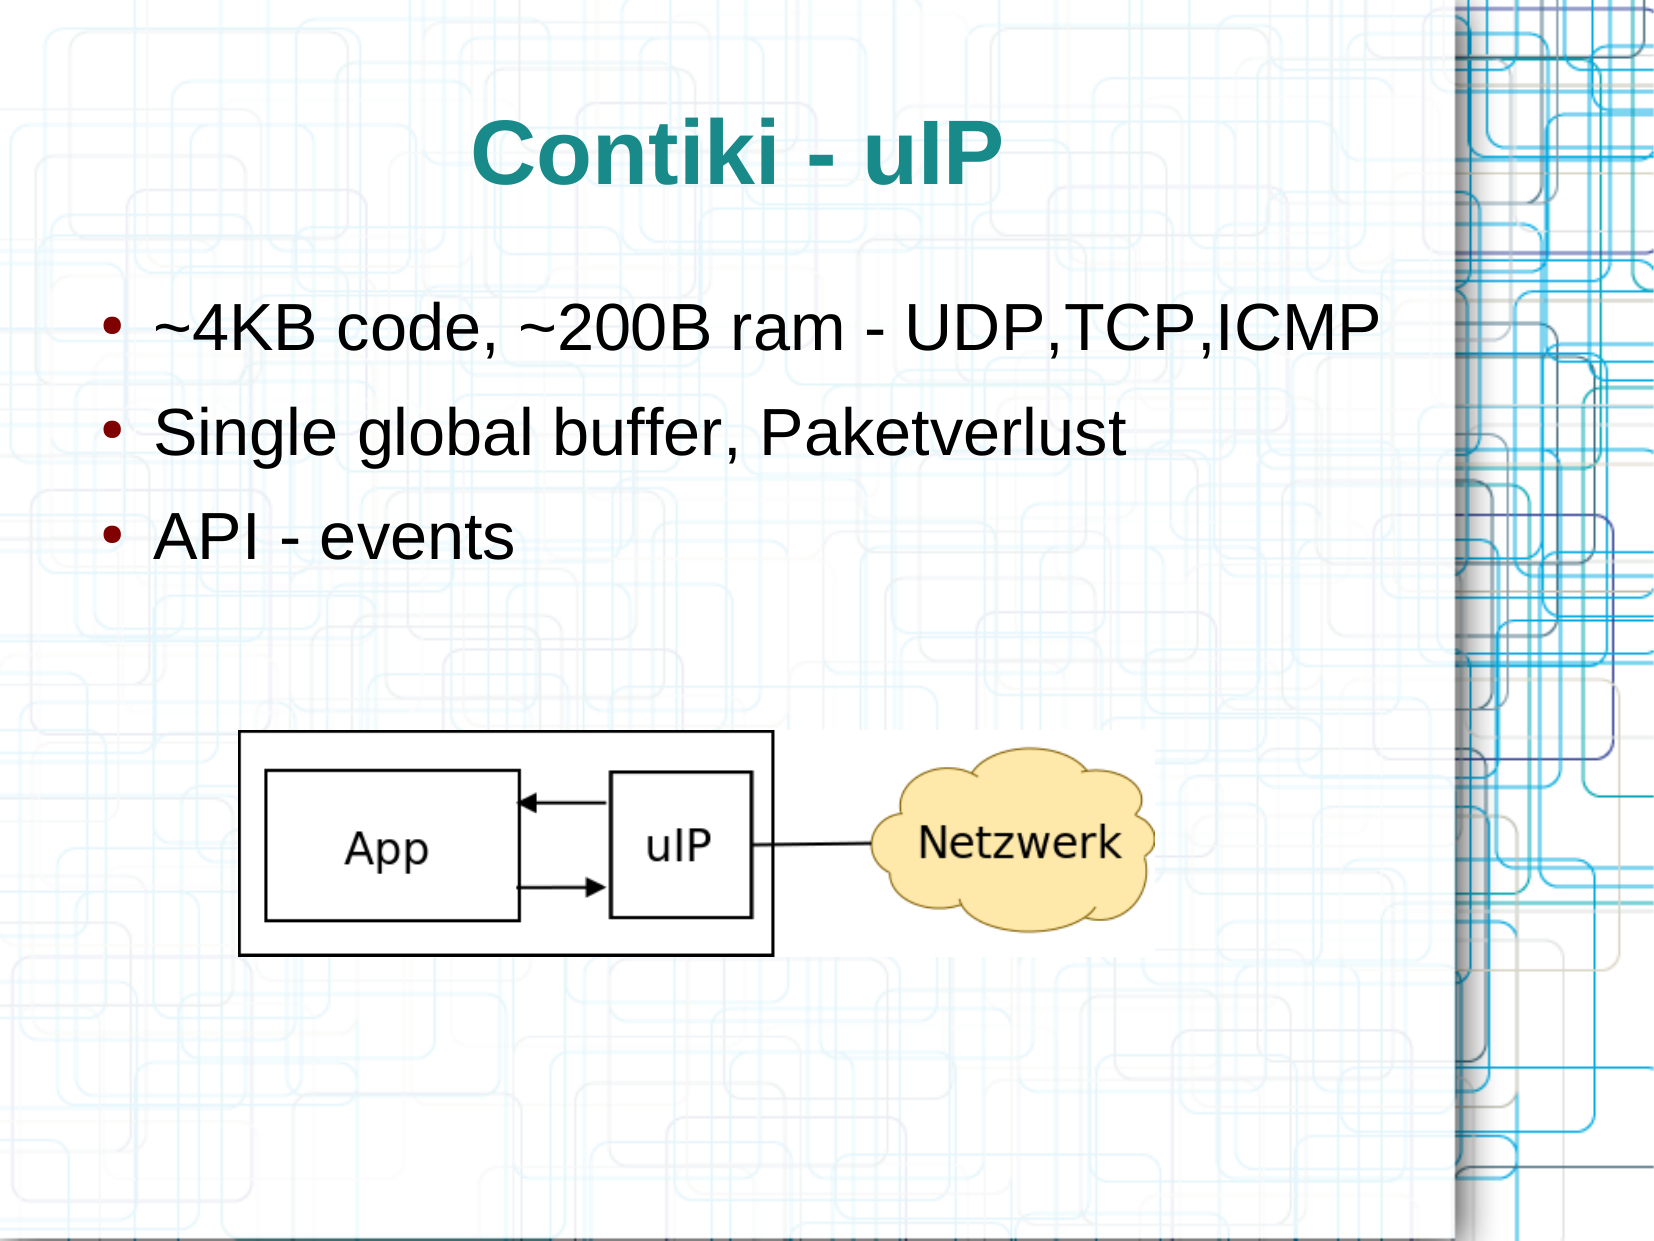

# Contiki - uIP
~4KB code, ~200B ram - UDP,TCP,ICMP
Single global buffer, Paketverlust
API - events